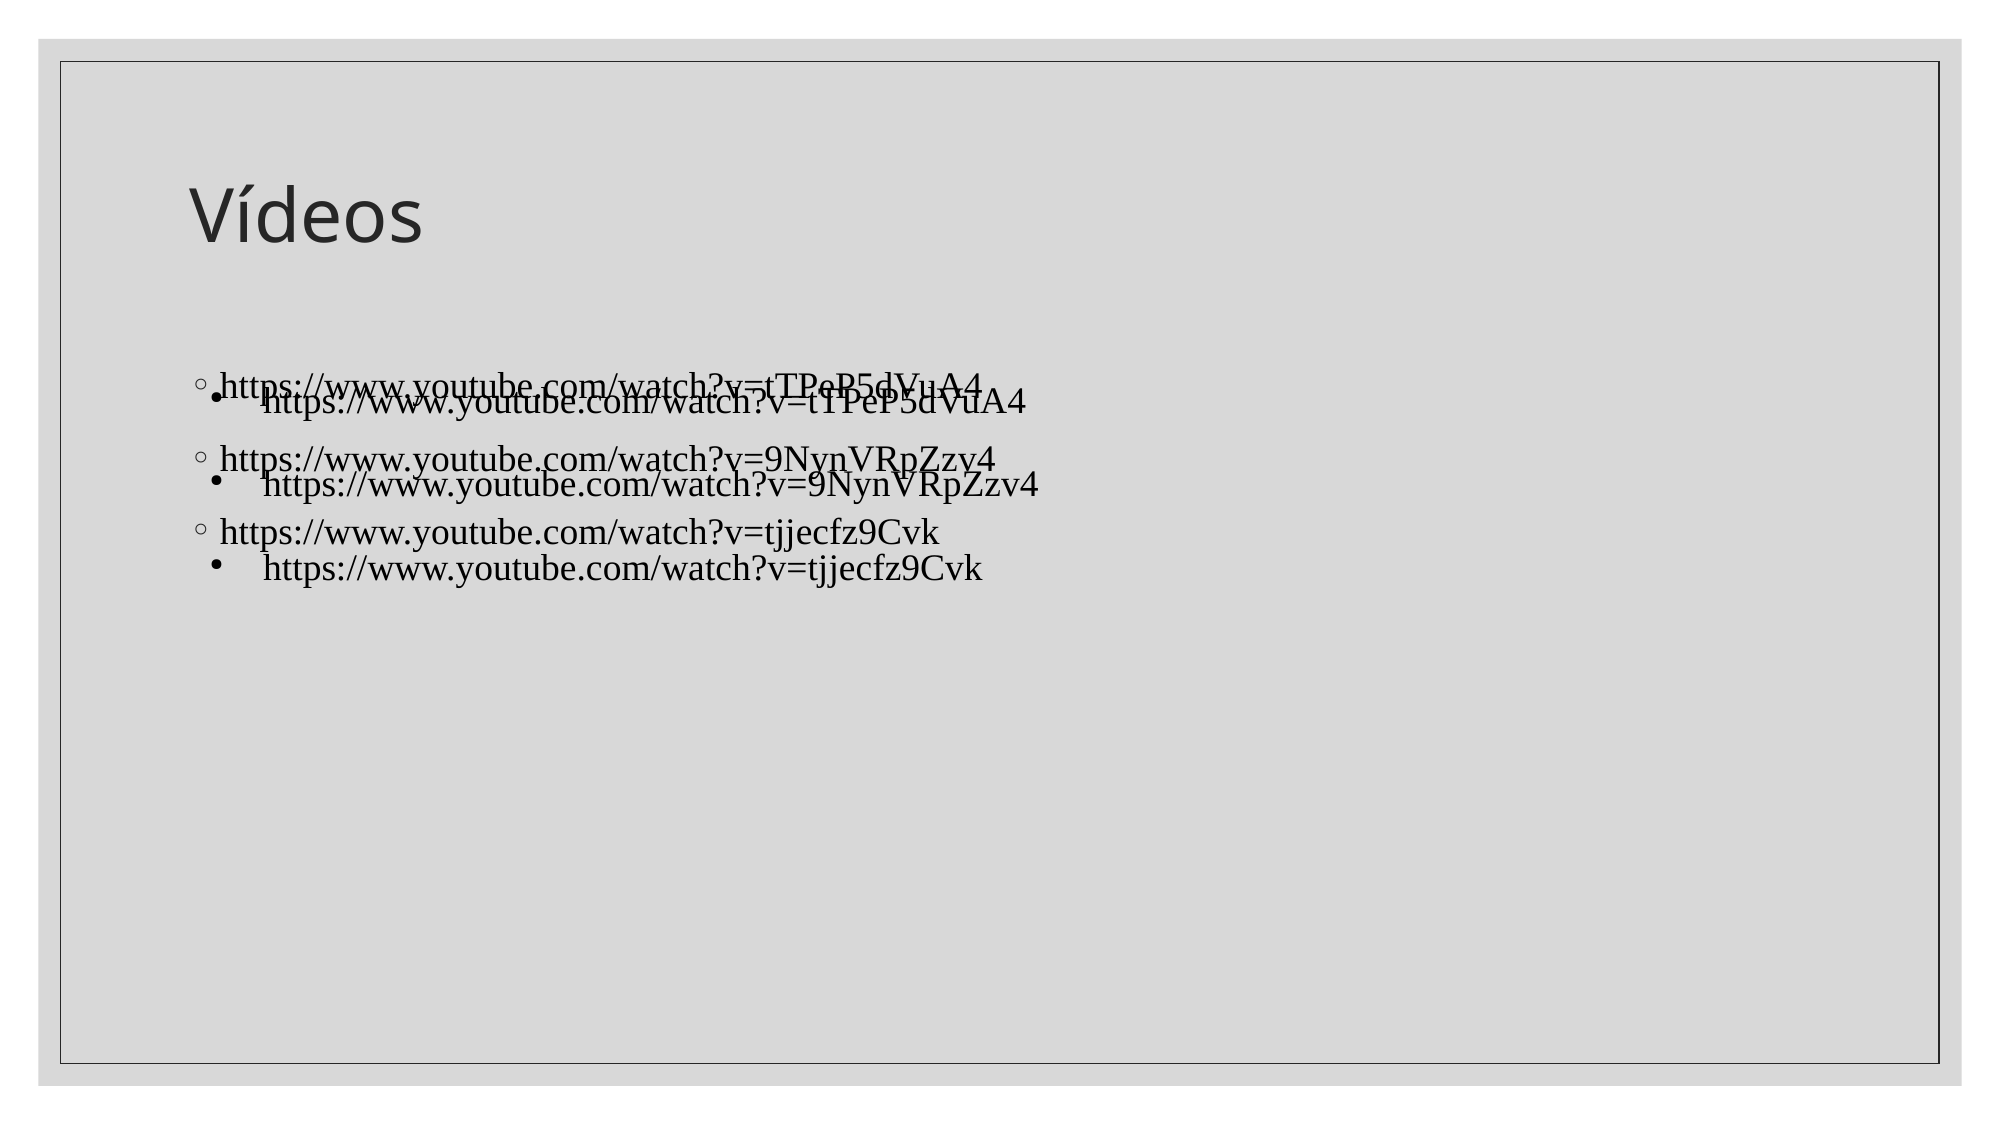

# Vídeos
https://www.youtube.com/watch?v=tTPeP5dVuA4
https://www.youtube.com/watch?v=9NynVRpZzv4
https://www.youtube.com/watch?v=tjjecfz9Cvk
https://www.youtube.com/watch?v=tTPeP5dVuA4
https://www.youtube.com/watch?v=9NynVRpZzv4
https://www.youtube.com/watch?v=tjjecfz9Cvk